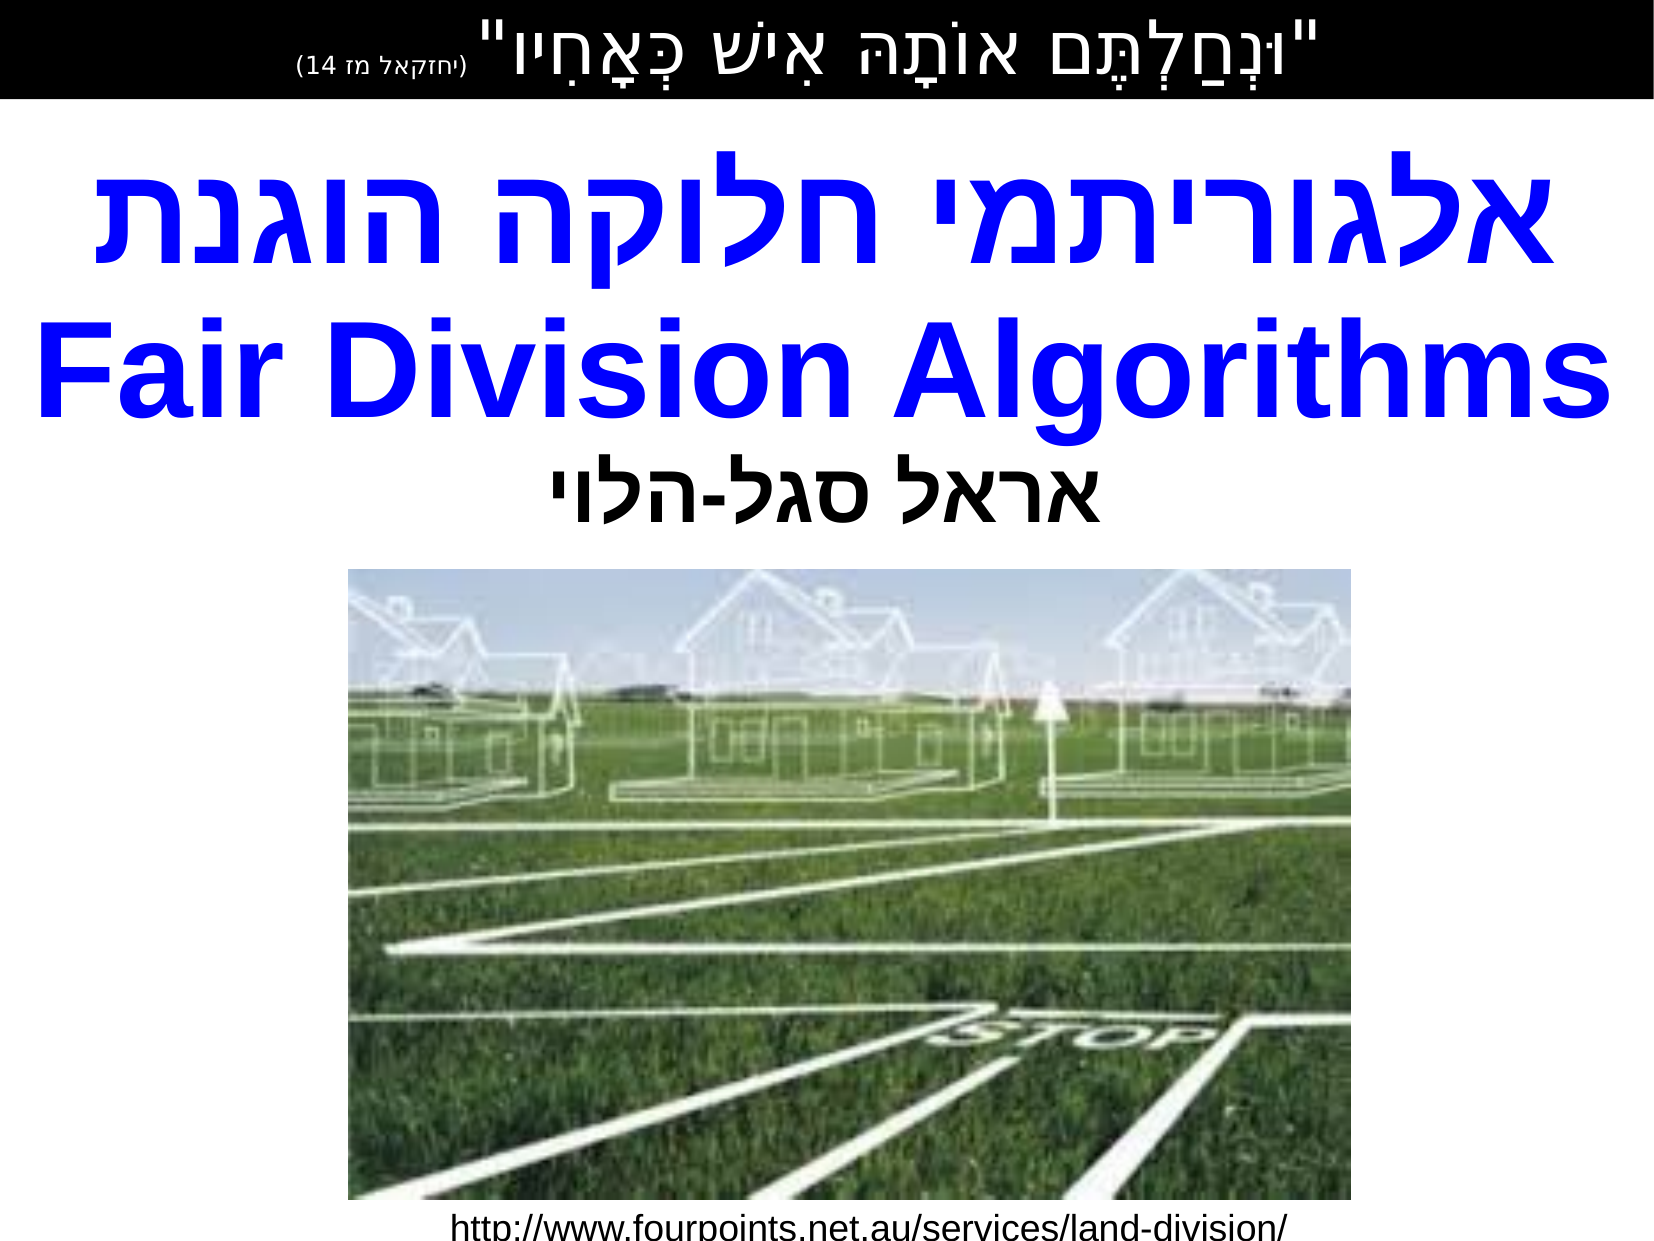

"וּנְחַלְתֶּם אוֹתָהּ אִישׁ כְּאָחִיו" (יחזקאל מז 14)
# אלגוריתמי חלוקה הוגנת Fair Division Algorithms אראל סגל-הלוי
http://www.fourpoints.net.au/services/land-division/